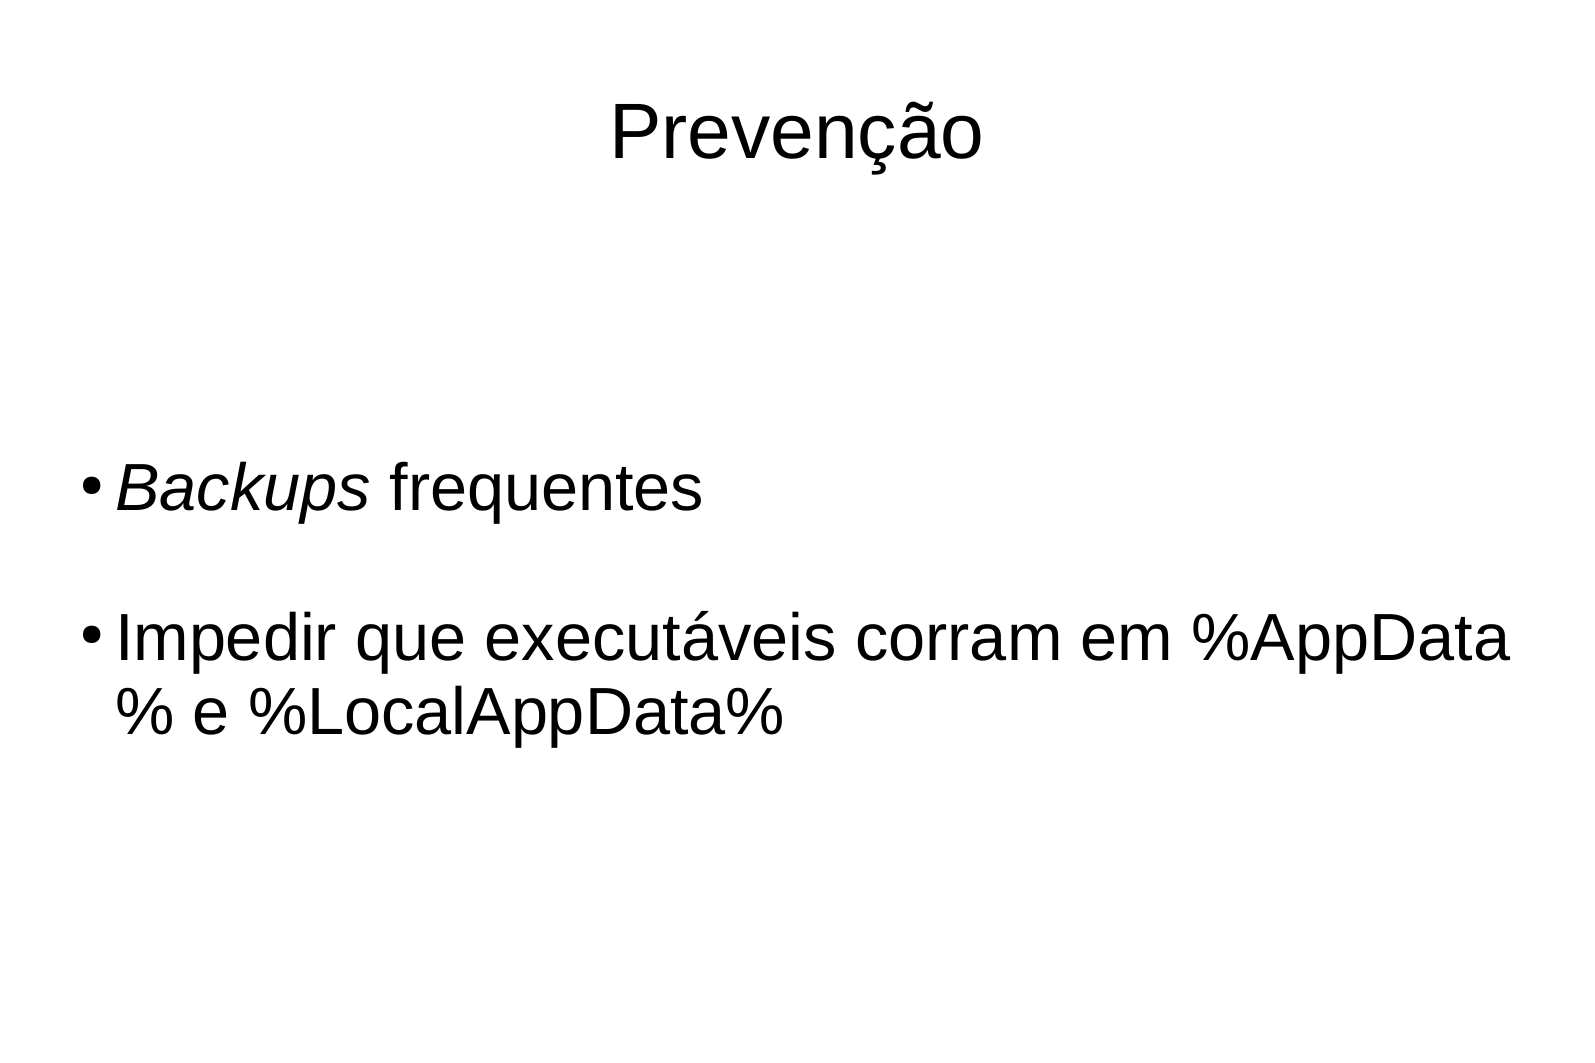

# Prevenção
Backups frequentes
Impedir que executáveis corram em %AppData% e %LocalAppData%